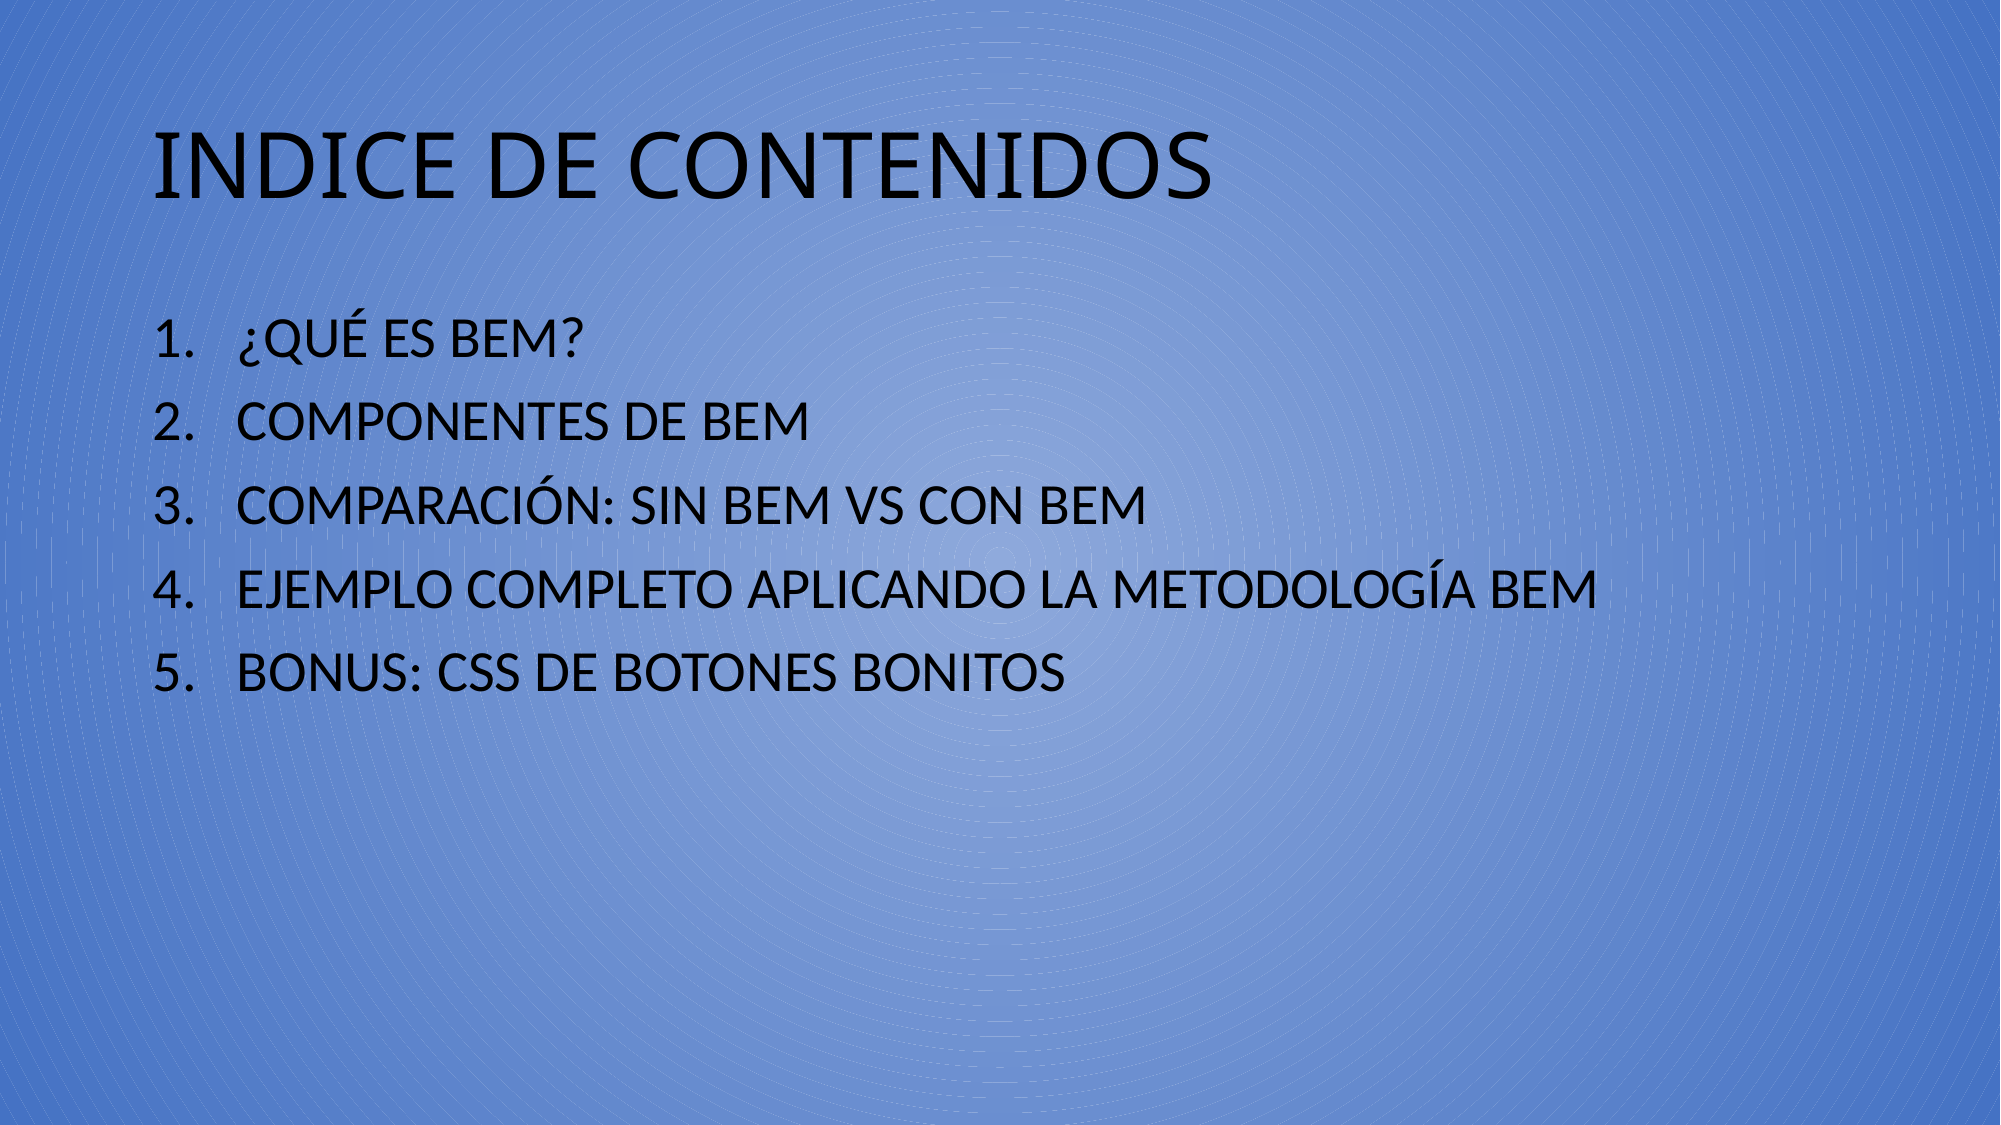

# INDICE DE CONTENIDOS
¿QUÉ ES BEM?
COMPONENTES DE BEM
COMPARACIÓN: SIN BEM VS CON BEM
EJEMPLO COMPLETO APLICANDO LA METODOLOGÍA BEM
BONUS: CSS DE BOTONES BONITOS